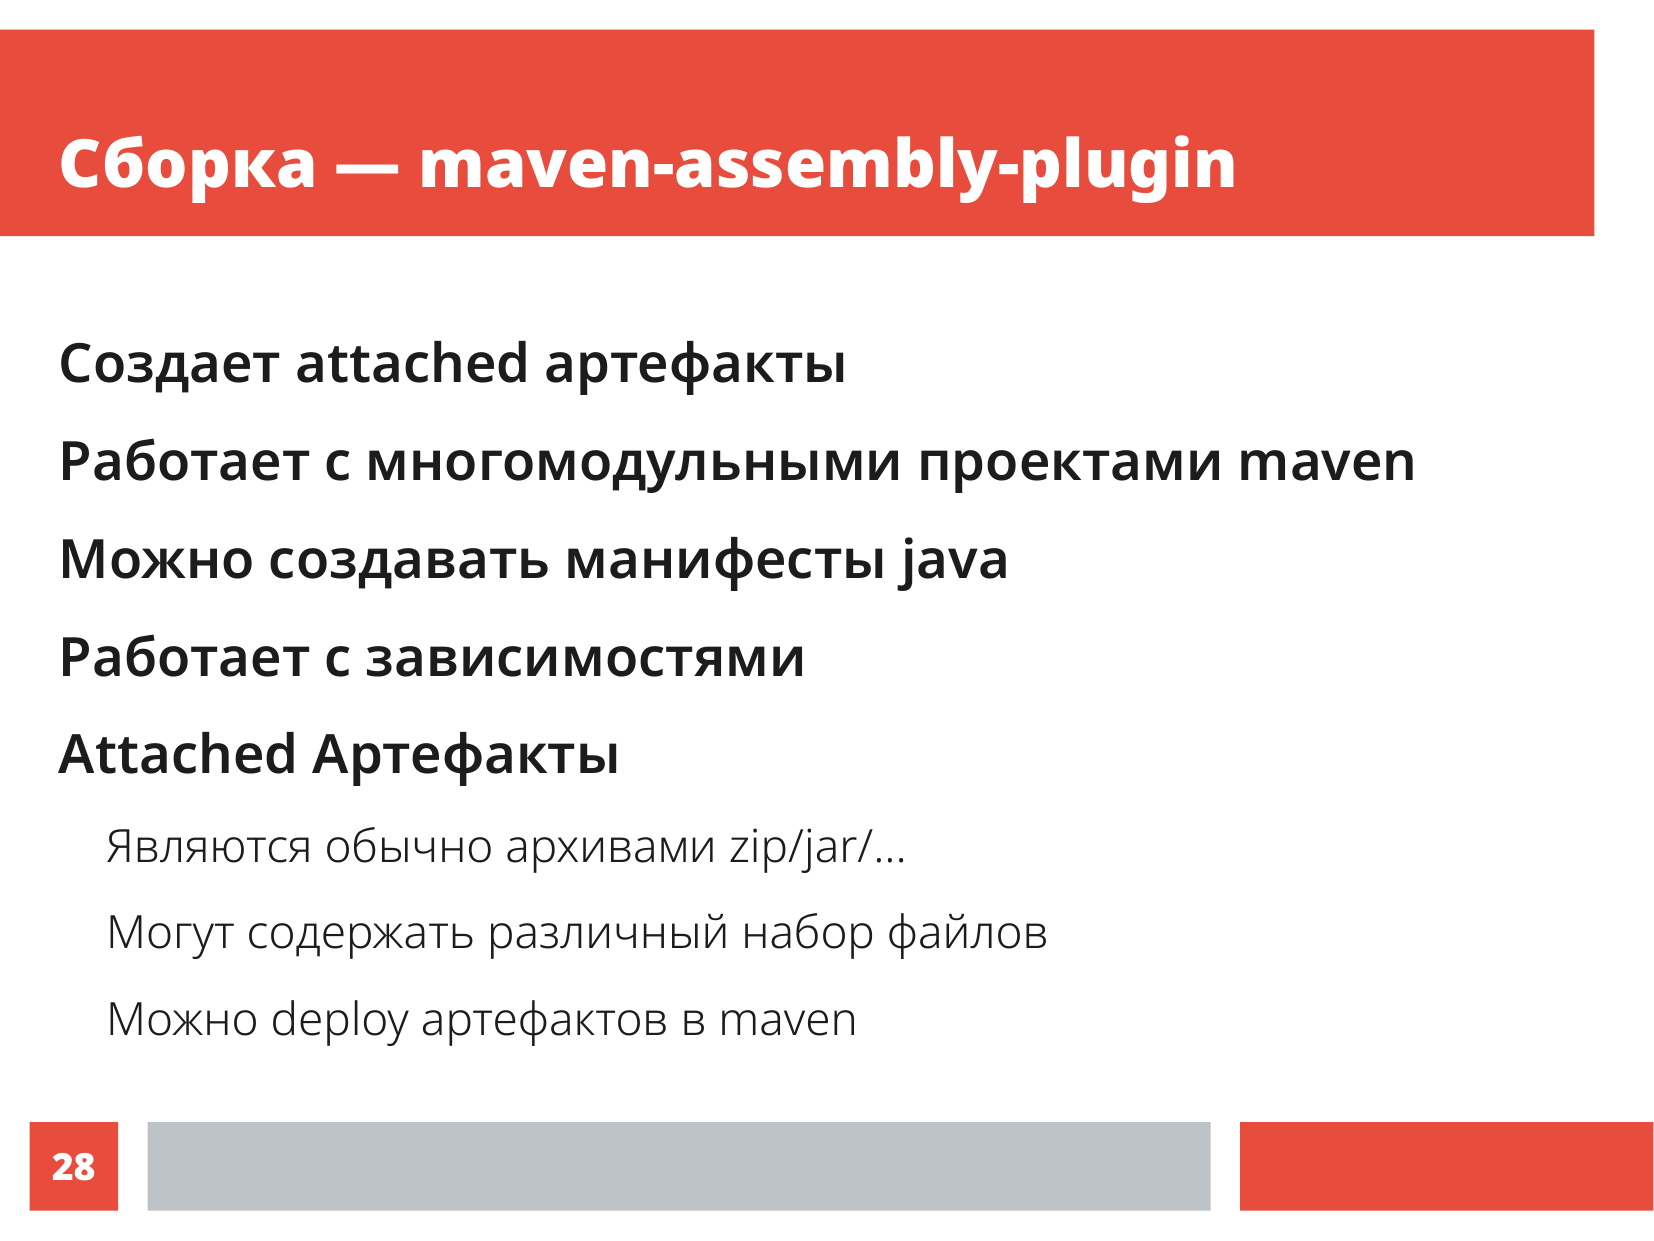

# Сборка — maven-assembly-plugin
Создает attached артефакты
Работает с многомодульными проектами maven
Можно создавать манифесты java
Работает с зависимостями
Attached Артефакты
Являются обычно архивами zip/jar/...
Могут содержать различный набор файлов
Можно deploy артефактов в maven
28